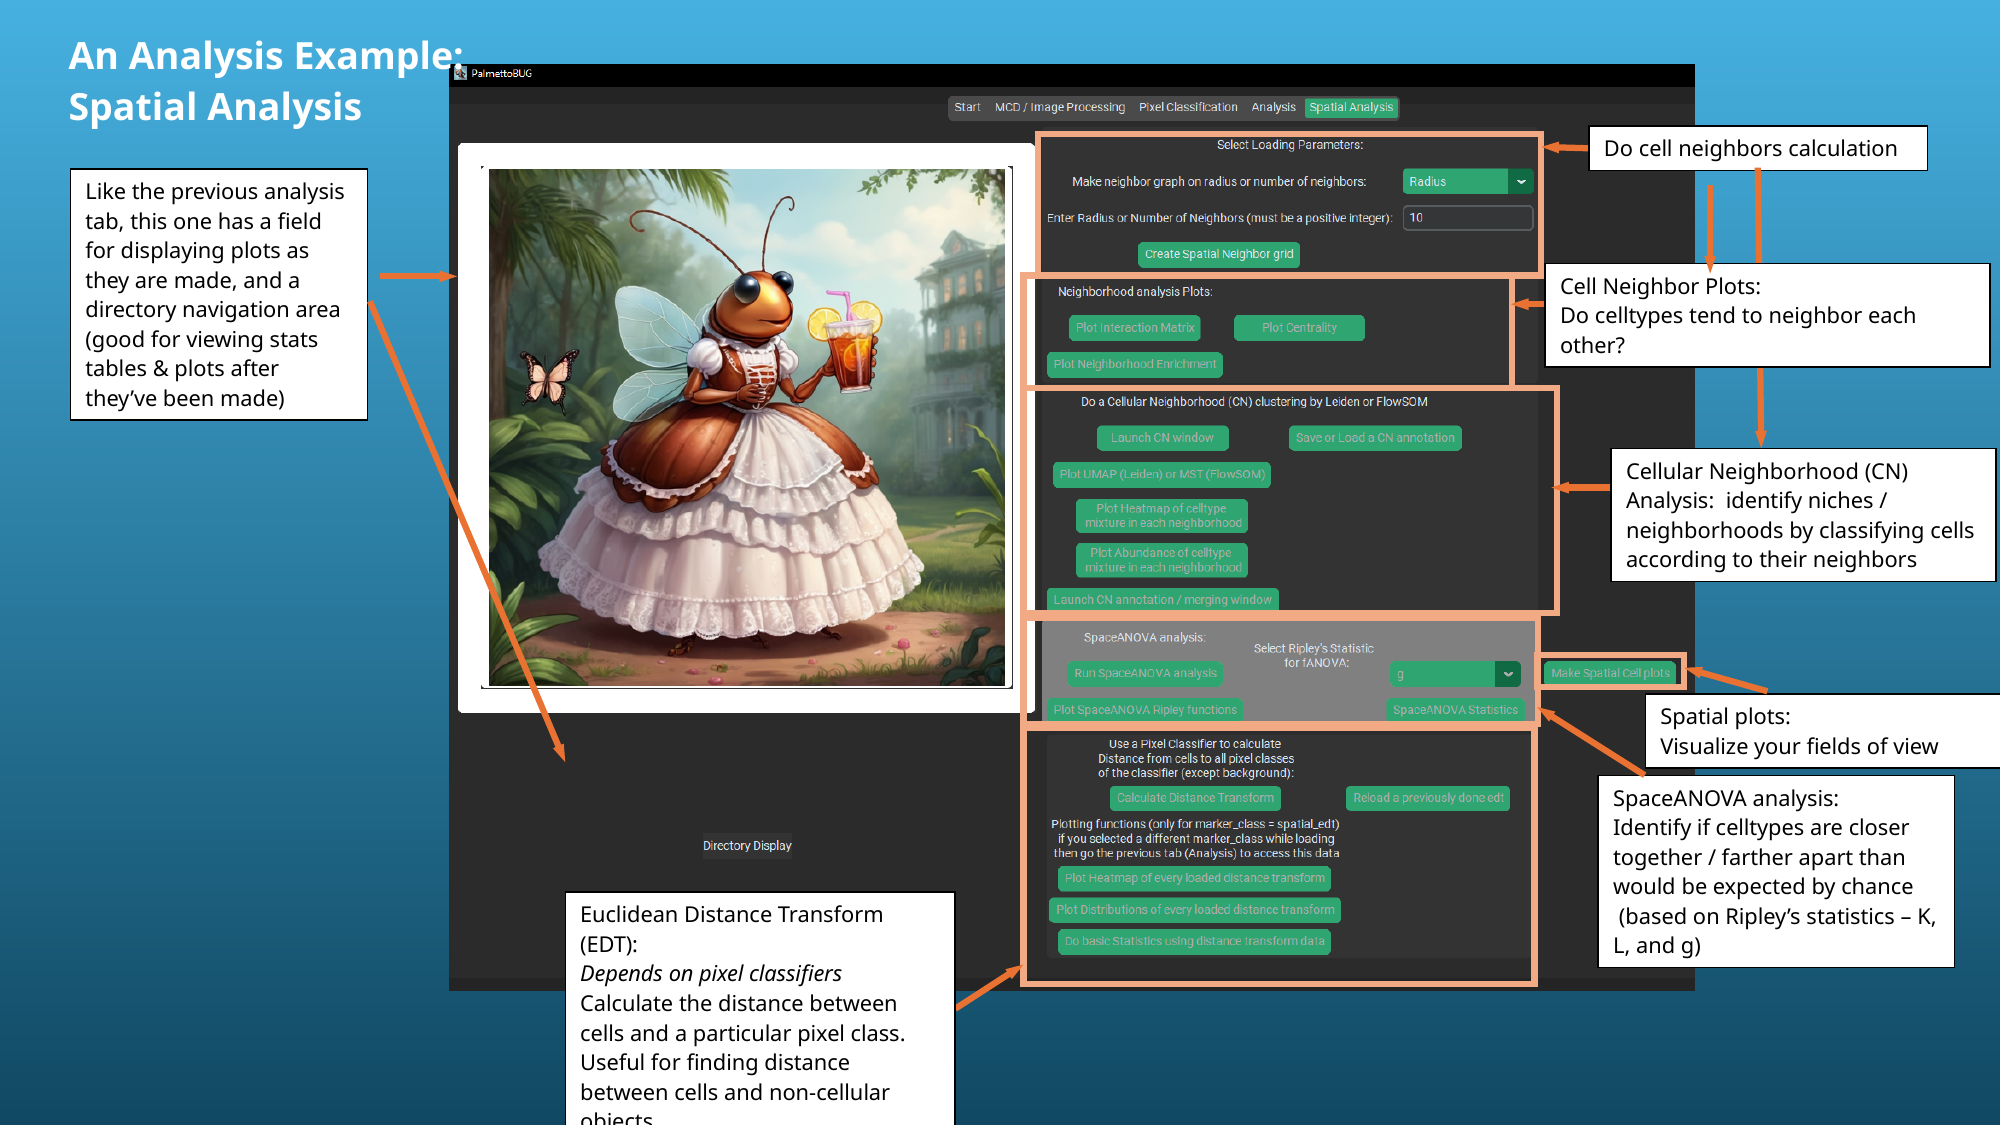

An Analysis Example:
Spatial Analysis
Do cell neighbors calculation
Like the previous analysis tab, this one has a field for displaying plots as they are made, and a directory navigation area (good for viewing stats tables & plots after they’ve been made)
Cell Neighbor Plots:
Do celltypes tend to neighbor each other?
Cellular Neighborhood (CN) Analysis: identify niches / neighborhoods by classifying cells according to their neighbors
Spatial plots:
Visualize your fields of view
SpaceANOVA analysis:
Identify if celltypes are closer together / farther apart than would be expected by chance
 (based on Ripley’s statistics – K, L, and g)
Euclidean Distance Transform (EDT):
Depends on pixel classifiers
Calculate the distance between cells and a particular pixel class. Useful for finding distance between cells and non-cellular objects